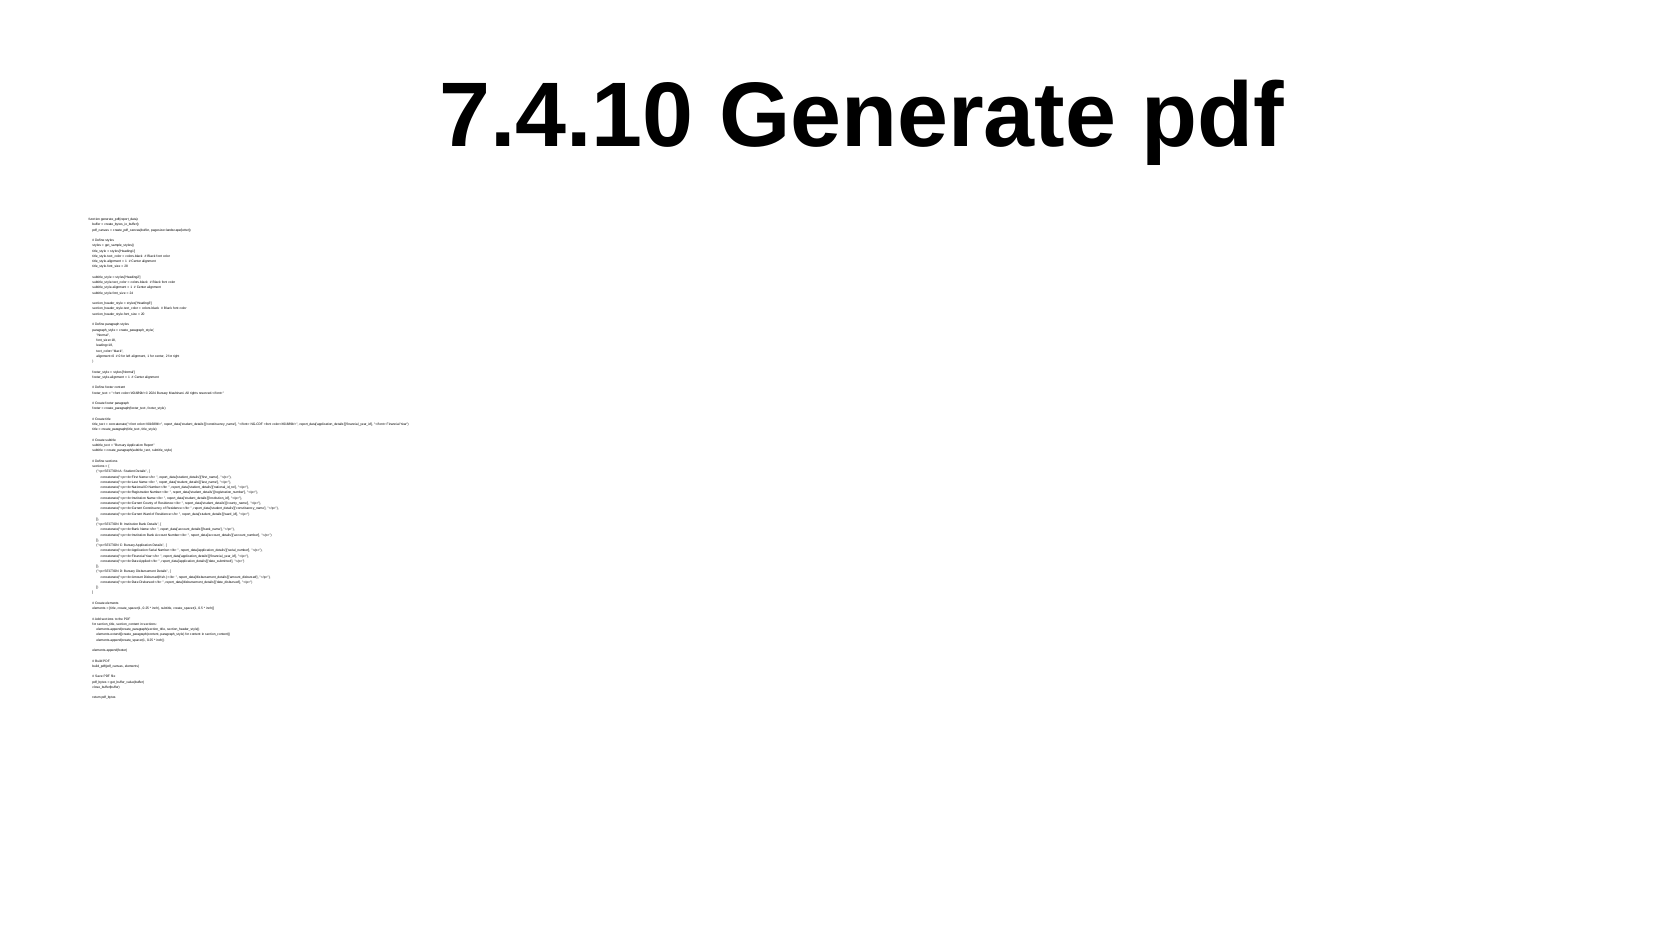

# 7.4.10 Generate pdf
function generate_pdf(report_data):
 buffer = create_bytes_io_buffer()
 pdf_canvas = create_pdf_canvas(buffer, pagesize=landscape(letter))
 # Define styles
 styles = get_sample_styles()
 title_style = styles['Heading1']
 title_style.text_color = colors.black # Black font color
 title_style.alignment = 1 # Center alignment
 title_style.font_size = 28
 subtitle_style = styles['Heading2']
 subtitle_style.text_color = colors.black # Black font color
 subtitle_style.alignment = 1 # Center alignment
 subtitle_style.font_size = 24
 section_header_style = styles['Heading3']
 section_header_style.text_color = colors.black # Black font color
 section_header_style.font_size = 20
 # Define paragraph styles
 paragraph_style = create_paragraph_style(
 "Normal",
 font_size=18,
 leading=18,
 text_color="black",
 alignment=0 # 0 for left alignment, 1 for center, 2 for right
 )
 footer_style = styles['Normal']
 footer_style.alignment = 1 # Center alignment
 # Define footer content
 footer_text = "<font color='#01689b'>© 2024 Bursary Mashinani. All rights reserved.</font>"
 # Create footer paragraph
 footer = create_paragraph(footer_text, footer_style)
 # Create title
 title_text = concatenate("<font color='#01689b'>", report_data['student_details']['constituency_name'], "</font> NG-CDF <font color='#01689b'>", report_data['application_details']['financial_year_id'], "</font> Financial Year")
 title = create_paragraph(title_text, title_style)
 # Create subtitle
 subtitle_text = "Bursary Application Report"
 subtitle = create_paragraph(subtitle_text, subtitle_style)
 # Define sections
 sections = [
 ("<p>SECTION A: Student Details", [
 concatenate("<p><b>First Name:</b> ", report_data['student_details']['first_name'], "</p>"),
 concatenate("<p><b>Last Name:</b> ", report_data['student_details']['last_name'], "</p>"),
 concatenate("<p><b>National ID Number:</b> ", report_data['student_details']['national_id_no'], "</p>"),
 concatenate("<p><b>Registration Number:</b> ", report_data['student_details']['registration_number'], "</p>"),
 concatenate("<p><b>Institution Name:</b> ", report_data['student_details']['institution_id'], "</p>"),
 concatenate("<p><b>Current County of Residence:</b> ", report_data['student_details']['county_name'], "</p>"),
 concatenate("<p><b>Current Constituency of Residence:</b> ", report_data['student_details']['constituency_name'], "</p>"),
 concatenate("<p><b>Current Ward of Residence:</b> ", report_data['student_details']['ward_id'], "</p>")
 ]),
 ("<p>SECTION B: Institution Bank Details", [
 concatenate("<p><b>Bank Name:</b> ", report_data['account_details']['bank_name'], "</p>"),
 concatenate("<p><b>Institution Bank Account Number:</b> ", report_data['account_details']['account_number'], "</p>")
 ]),
 ("<p>SECTION C: Bursary Application Details", [
 concatenate("<p><b>Application Serial Number:</b> ", report_data['application_details']['serial_number'], "</p>"),
 concatenate("<p><b>Financial Year:</b> ", report_data['application_details']['financial_year_id'], "</p>"),
 concatenate("<p><b>Date Applied:</b> ", report_data['application_details']['date_submitted'], "</p>")
 ]),
 ("<p>SECTION D: Bursary Disbursement Details", [
 concatenate("<p><b>Amount Disbursed(Ksh.):</b> ", report_data['disbursement_details']['amount_disbursed'], "</p>"),
 concatenate("<p><b>Date Disbursed:</b> ", report_data['disbursement_details']['date_disbursed'], "</p>")
 ])
 ]
 # Create elements
 elements = [title, create_spacer(1, 0.25 * inch), subtitle, create_spacer(1, 0.5 * inch)]
 # Add sections to the PDF
 for section_title, section_content in sections:
 elements.append(create_paragraph(section_title, section_header_style))
 elements.extend([create_paragraph(content, paragraph_style) for content in section_content])
 elements.append(create_spacer(1, 0.25 * inch))
 elements.append(footer)
 # Build PDF
 build_pdf(pdf_canvas, elements)
 # Save PDF file
 pdf_bytes = get_buffer_value(buffer)
 close_buffer(buffer)
 return pdf_bytes